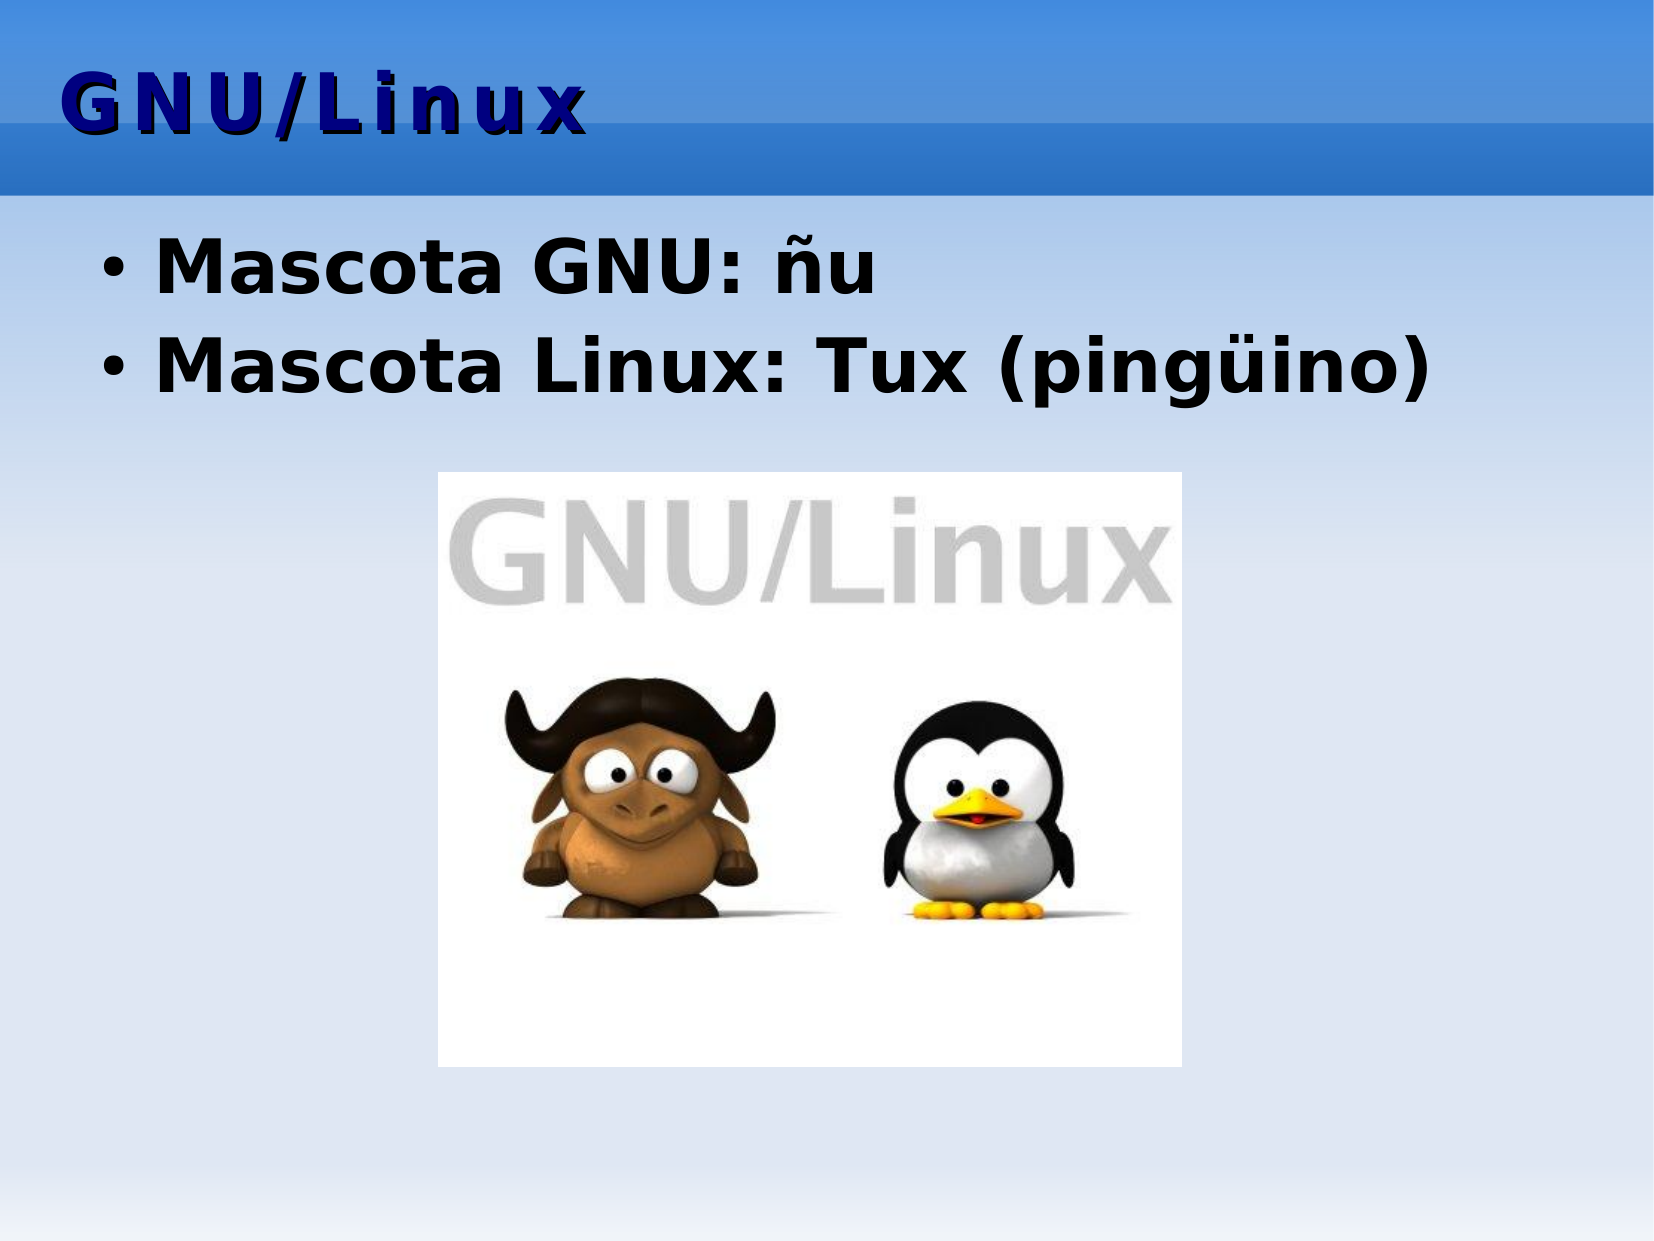

# GNU/Linux
Mascota GNU: ñu
Mascota Linux: Tux (pingüino)